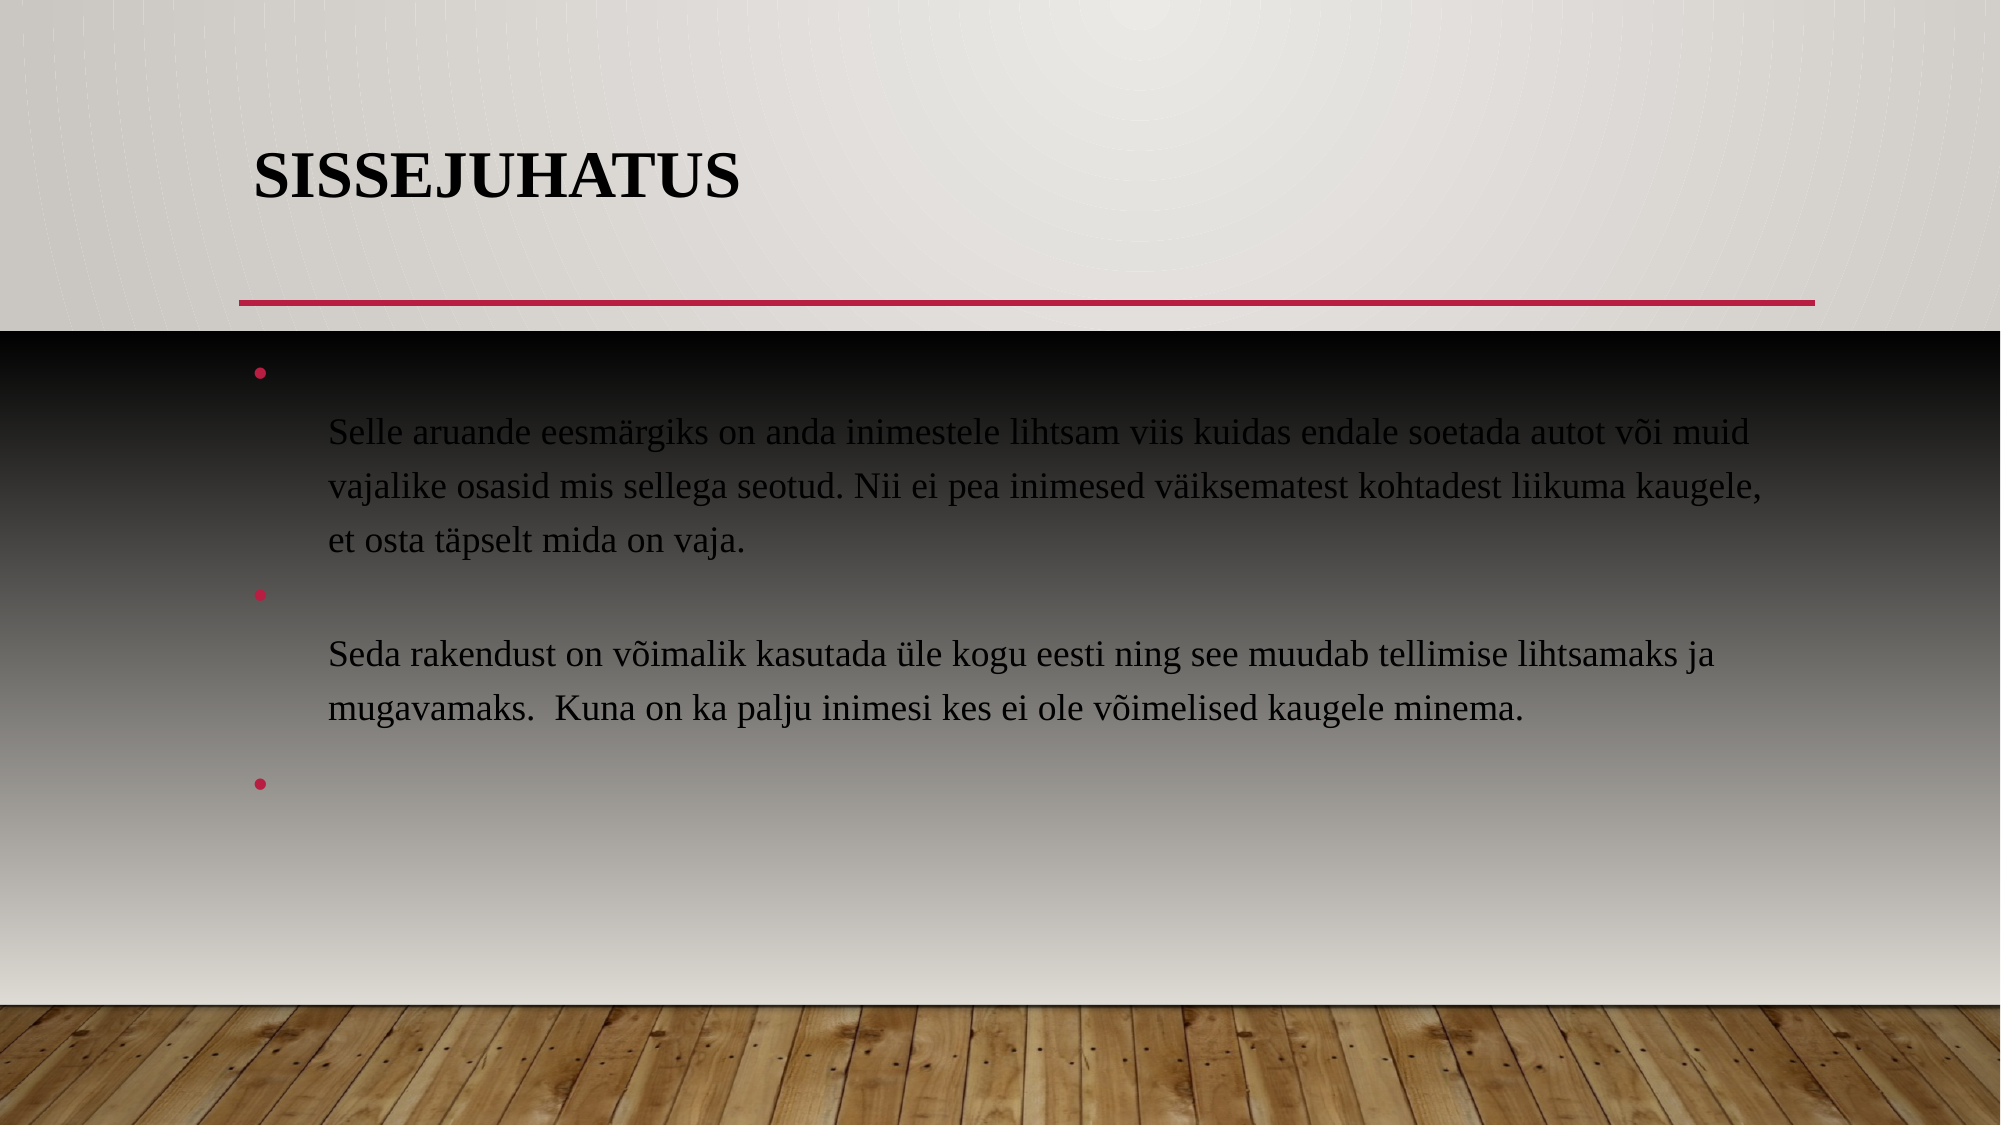

# SISSEJUHATUS
Selle aruande eesmärgiks on anda inimestele lihtsam viis kuidas endale soetada autot või muid vajalike osasid mis sellega seotud. Nii ei pea inimesed väiksematest kohtadest liikuma kaugele, et osta täpselt mida on vaja.
Seda rakendust on võimalik kasutada üle kogu eesti ning see muudab tellimise lihtsamaks ja mugavamaks.  Kuna on ka palju inimesi kes ei ole võimelised kaugele minema.